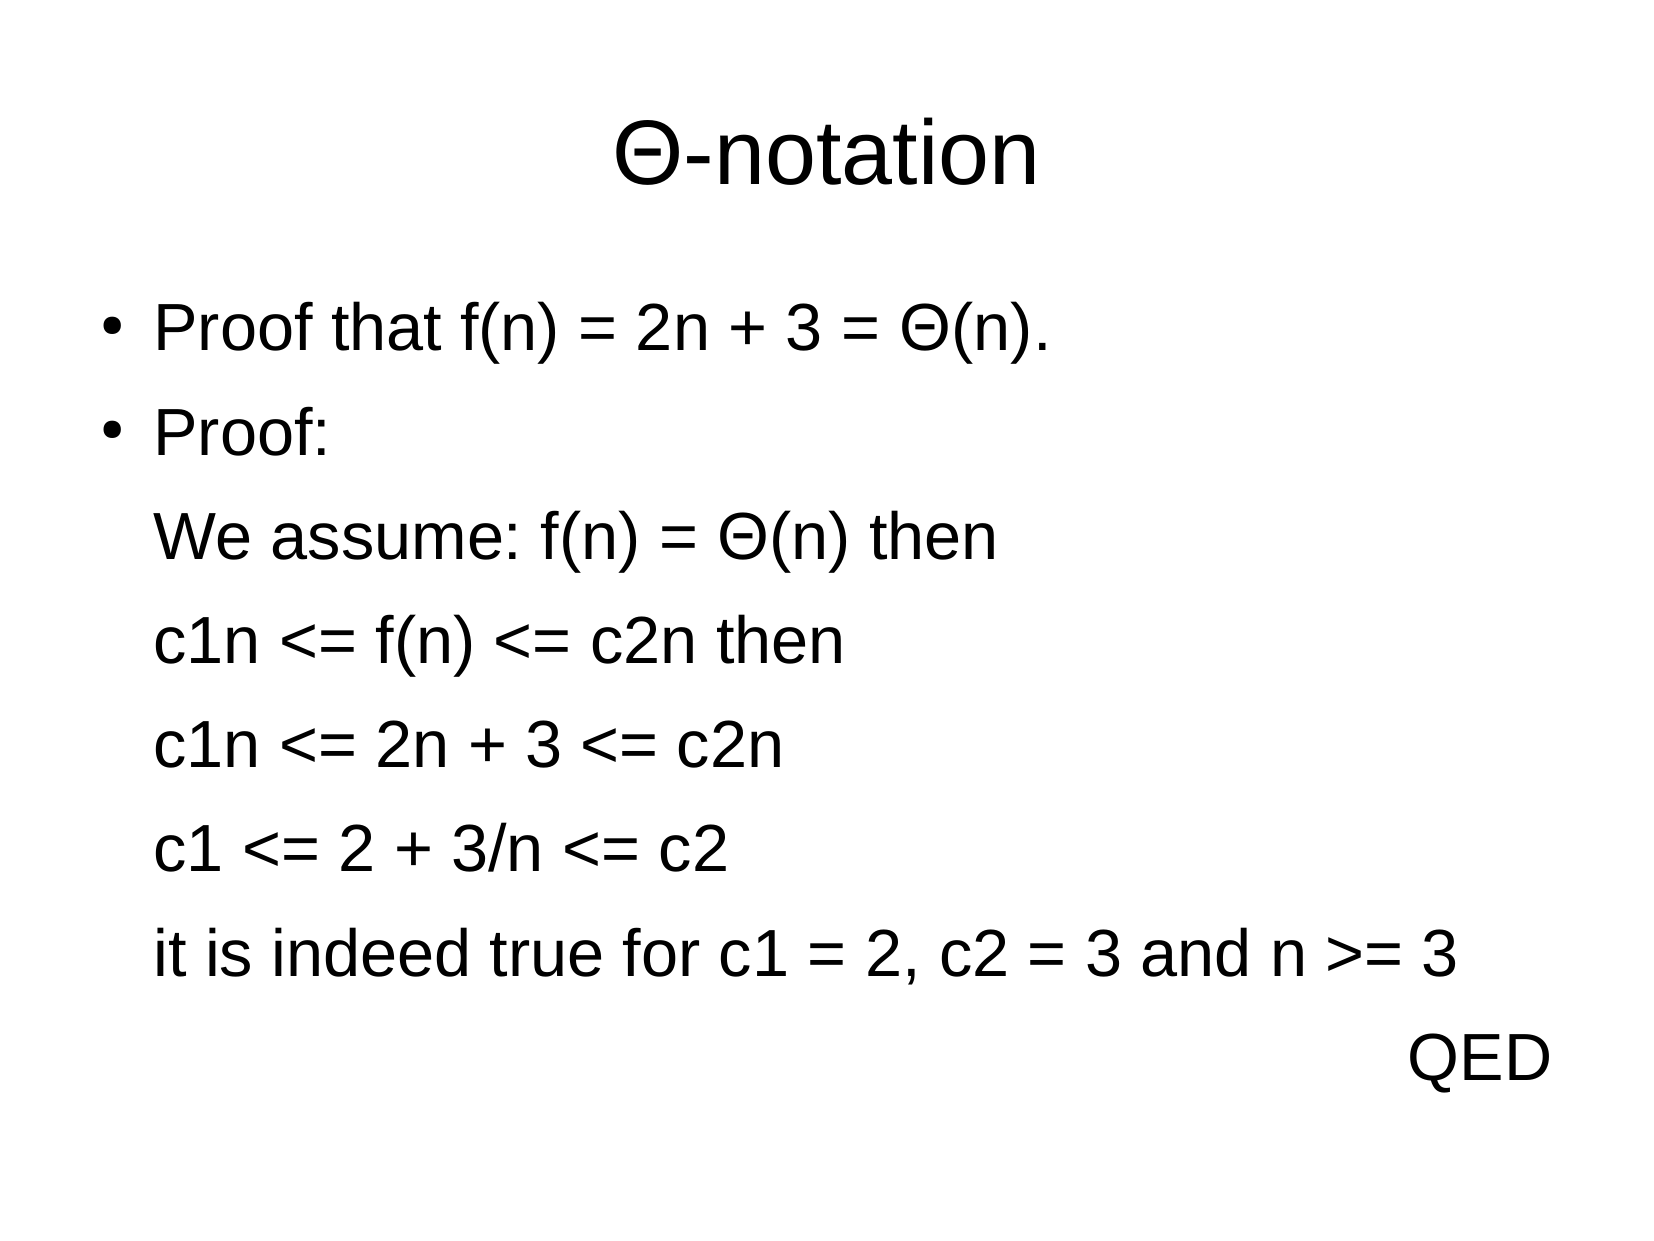

# Θ-notation
Proof that f(n) = 2n + 3 = Θ(n).
Proof:
We assume: f(n) = Θ(n) then
c1n <= f(n) <= c2n then
c1n <= 2n + 3 <= c2n
c1 <= 2 + 3/n <= c2
it is indeed true for c1 = 2, c2 = 3 and n >= 3
QED